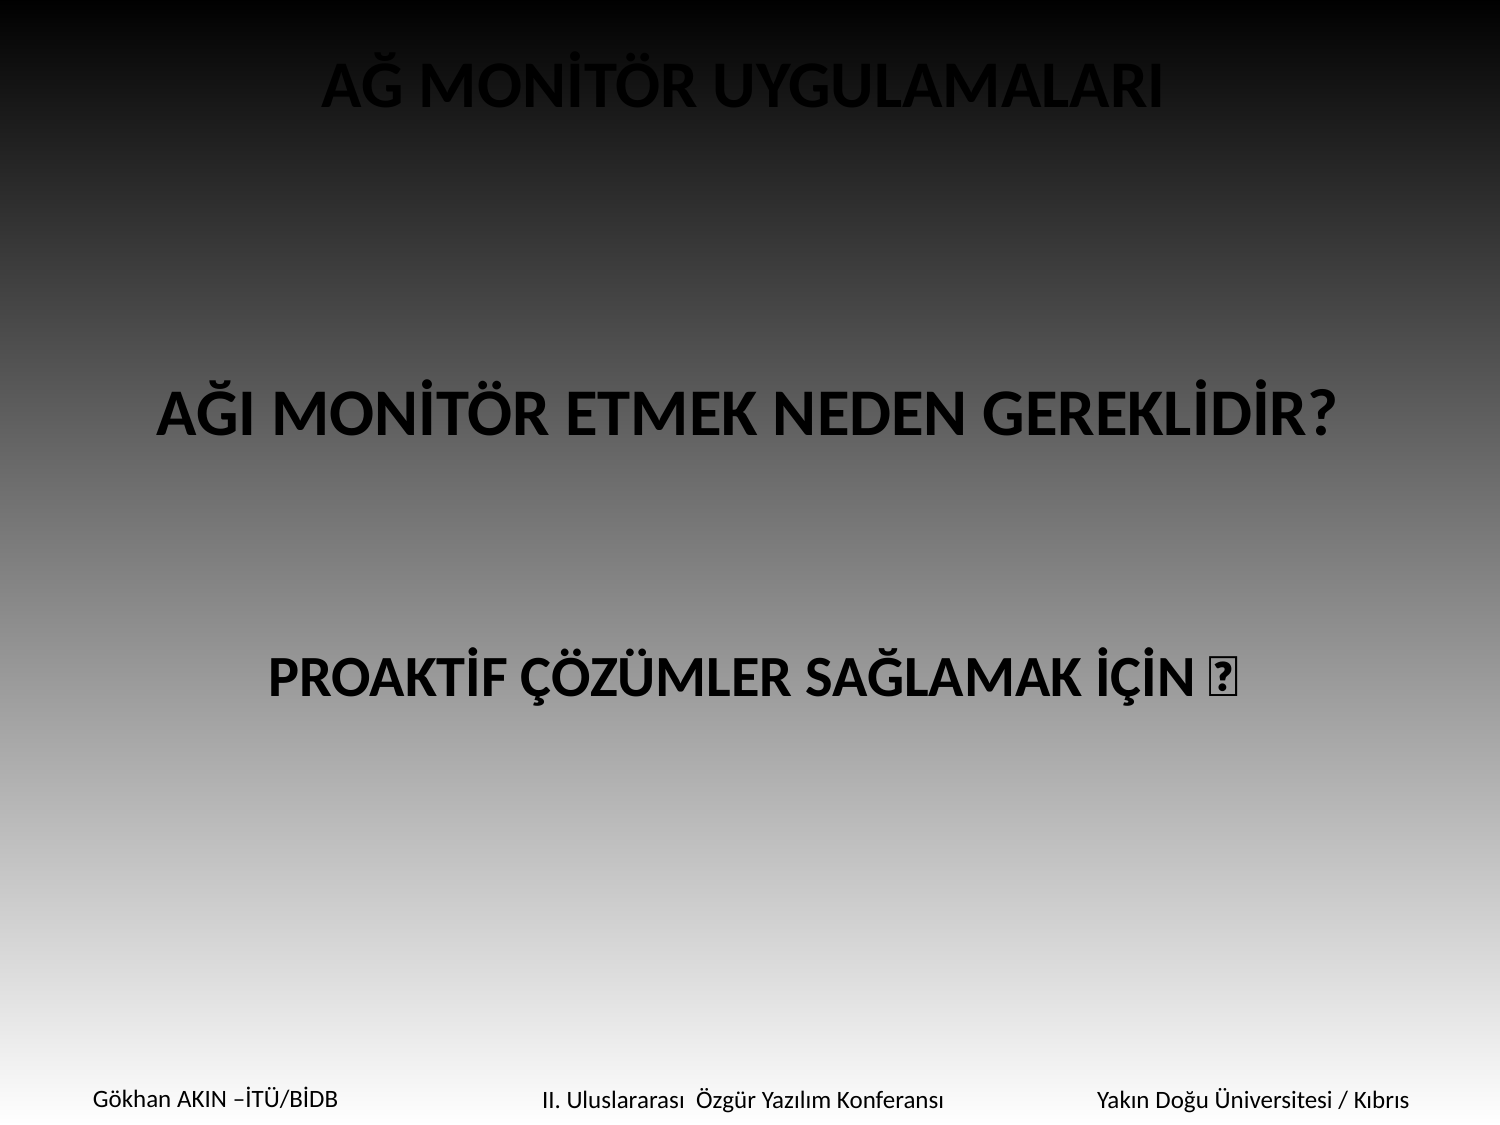

AĞ MONİTÖR UYGULAMALARI
AĞI MONİTÖR ETMEK NEDEN GEREKLİDİR?
PROAKTİF ÇÖZÜMLER SAĞLAMAK İÇİN 